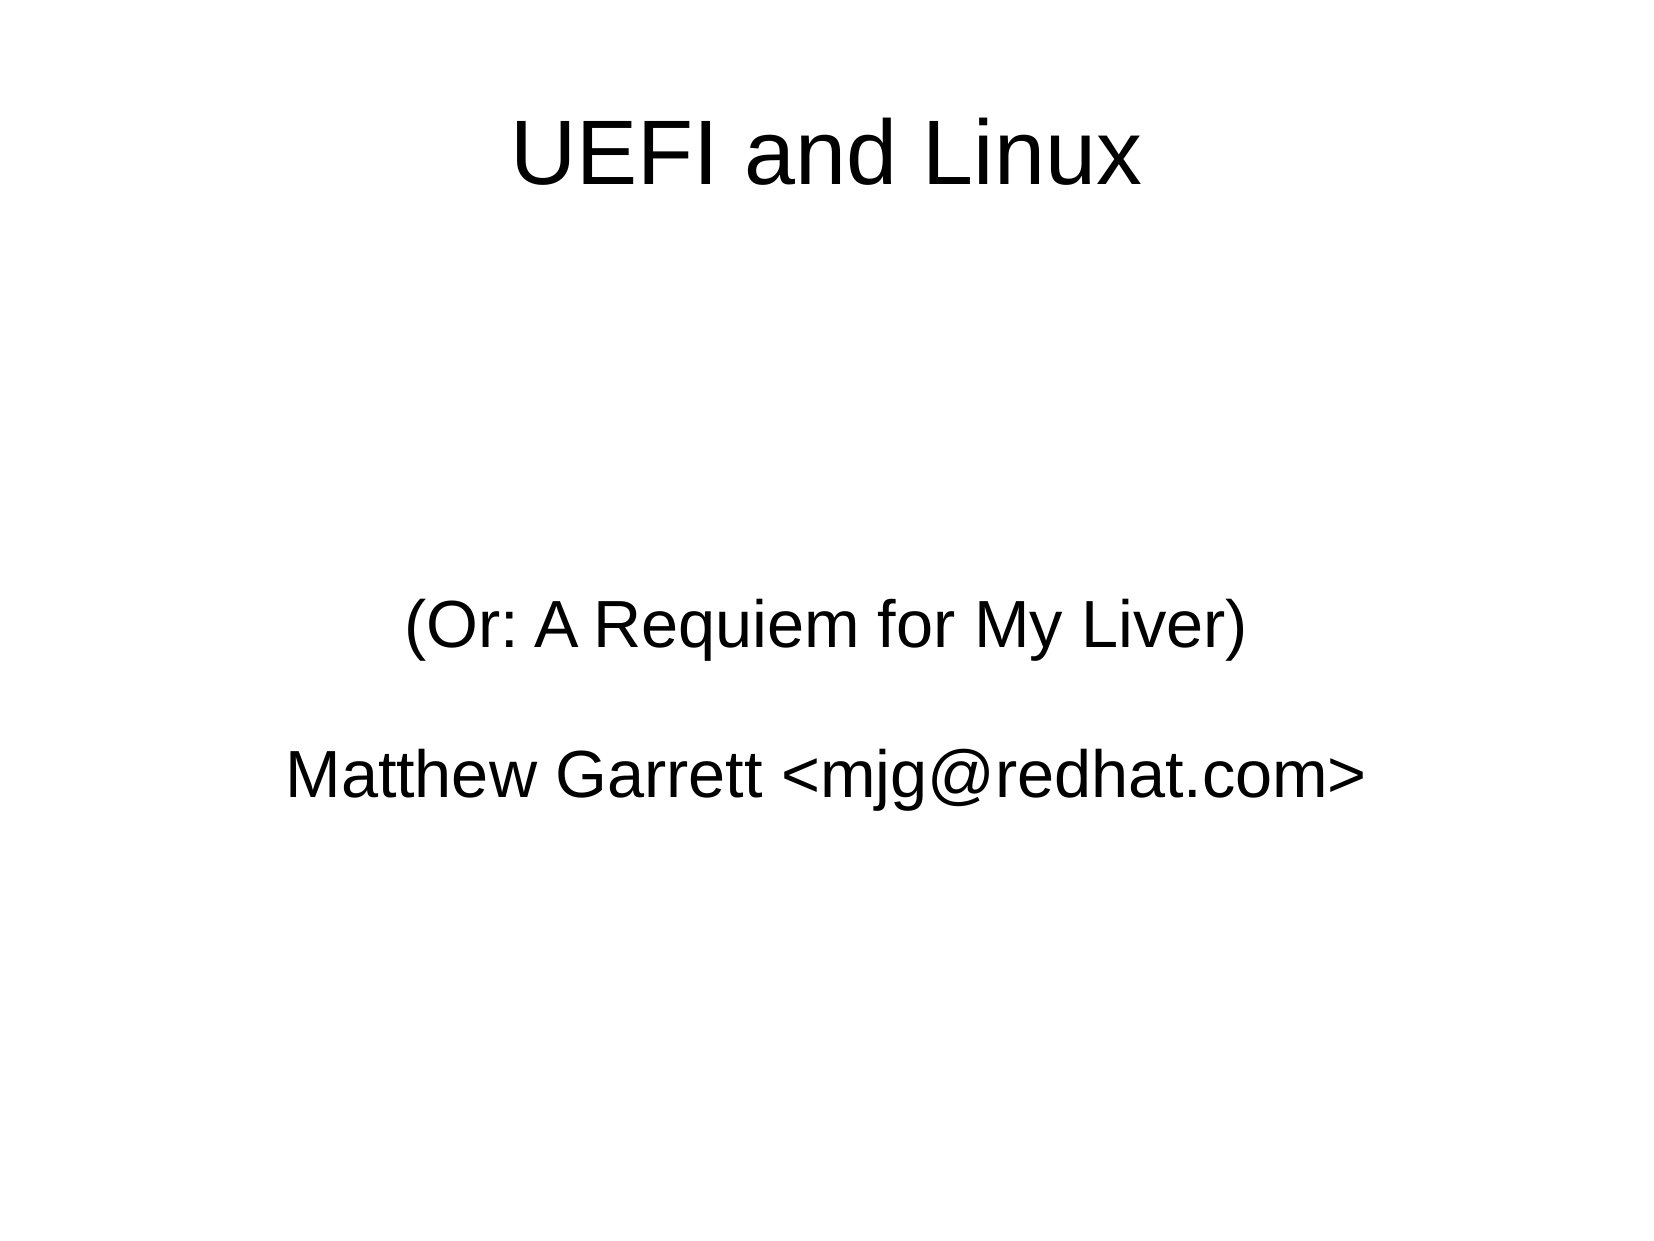

# UEFI and Linux
(Or: A Requiem for My Liver)
Matthew Garrett <mjg@redhat.com>